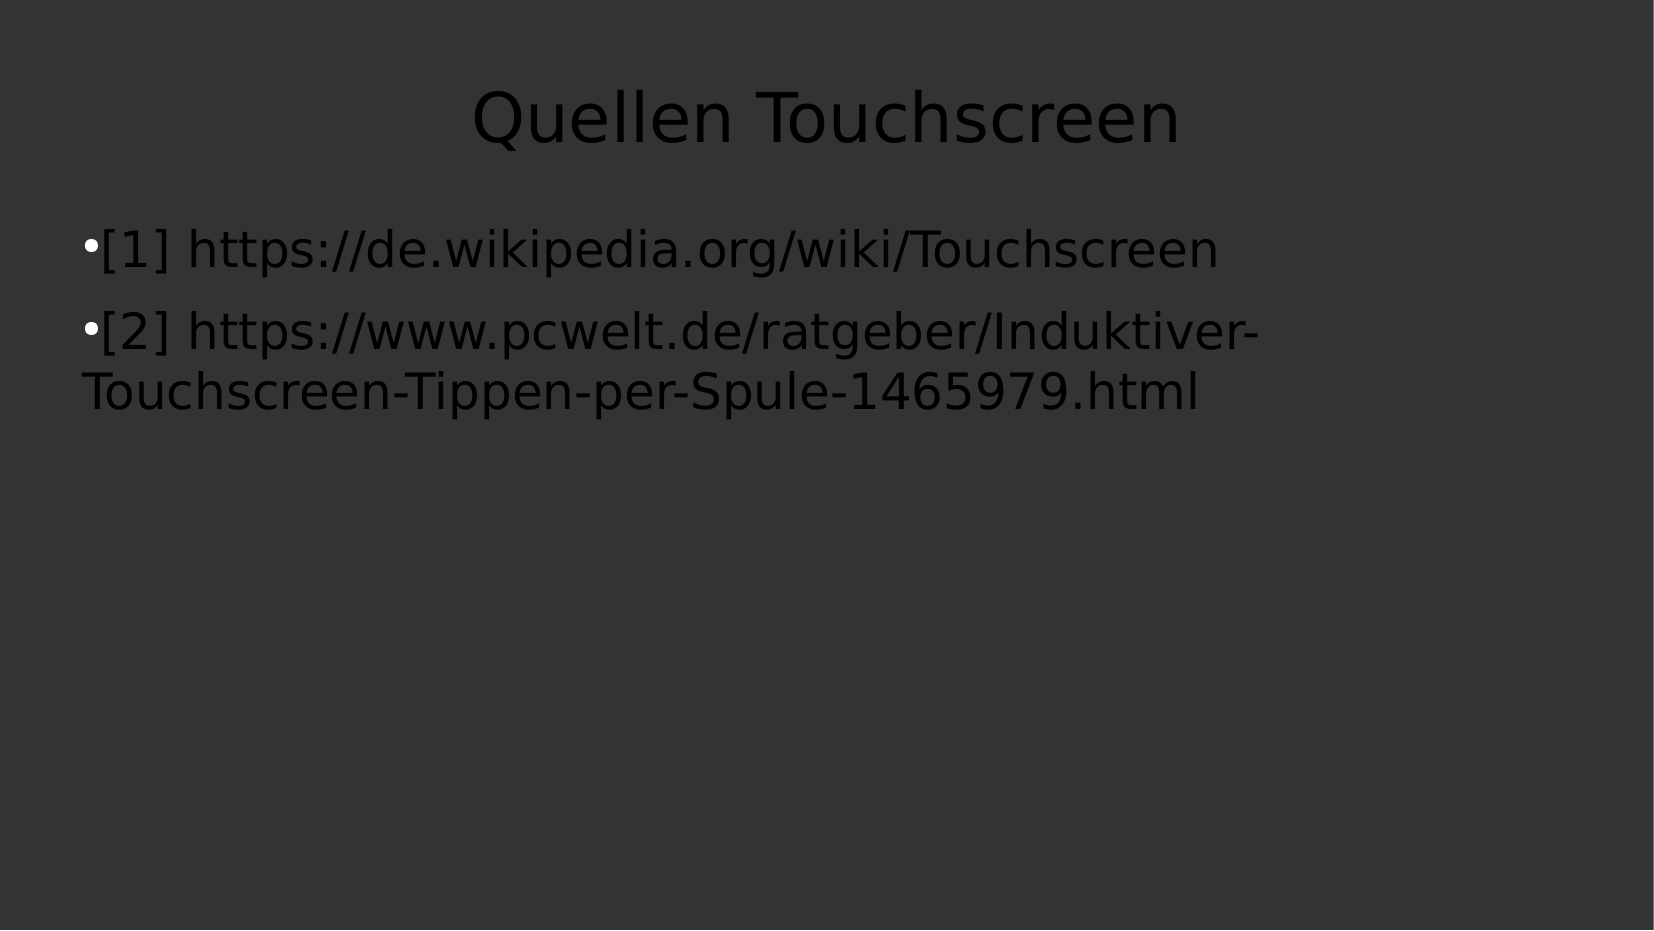

# Quellen Touchscreen
[1] https://de.wikipedia.org/wiki/Touchscreen
[2] https://www.pcwelt.de/ratgeber/Induktiver-Touchscreen-Tippen-per-Spule-1465979.html